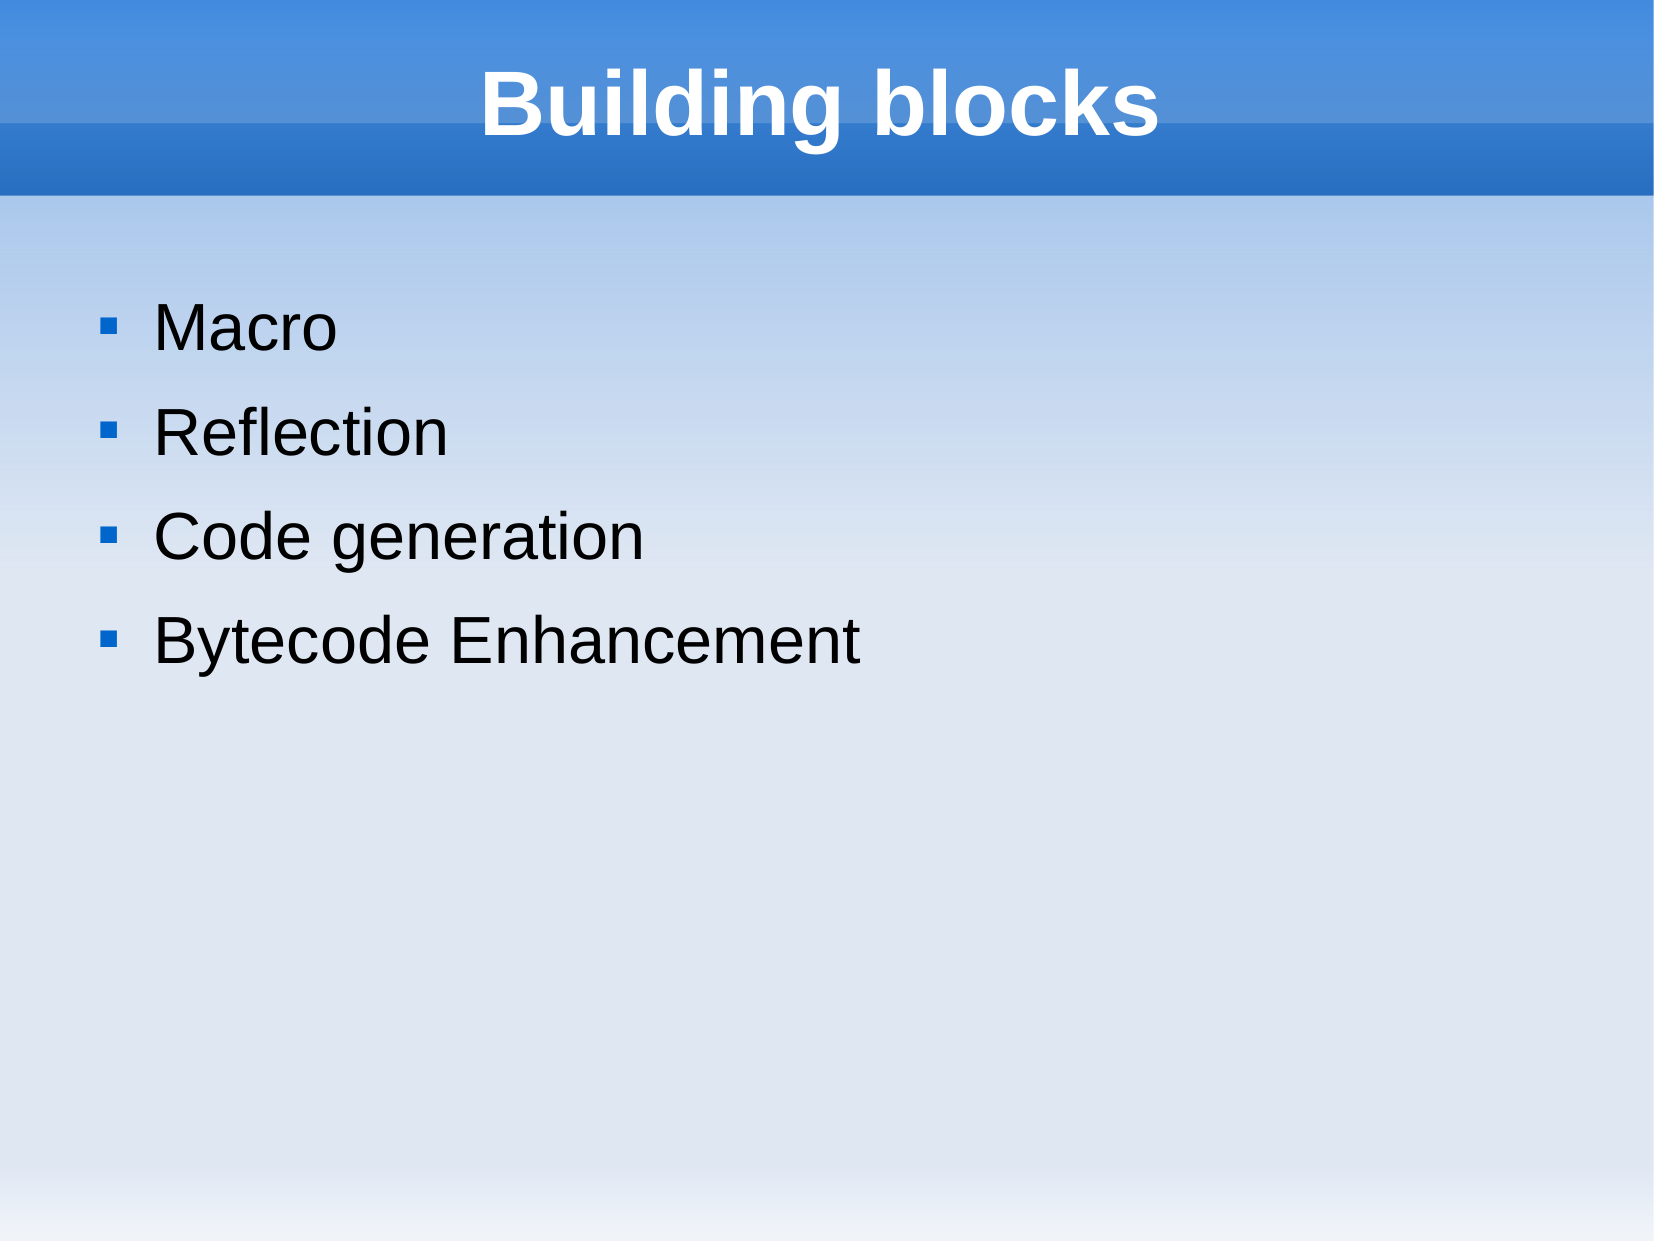

# Building blocks
Macro
Reflection
Code generation
Bytecode Enhancement